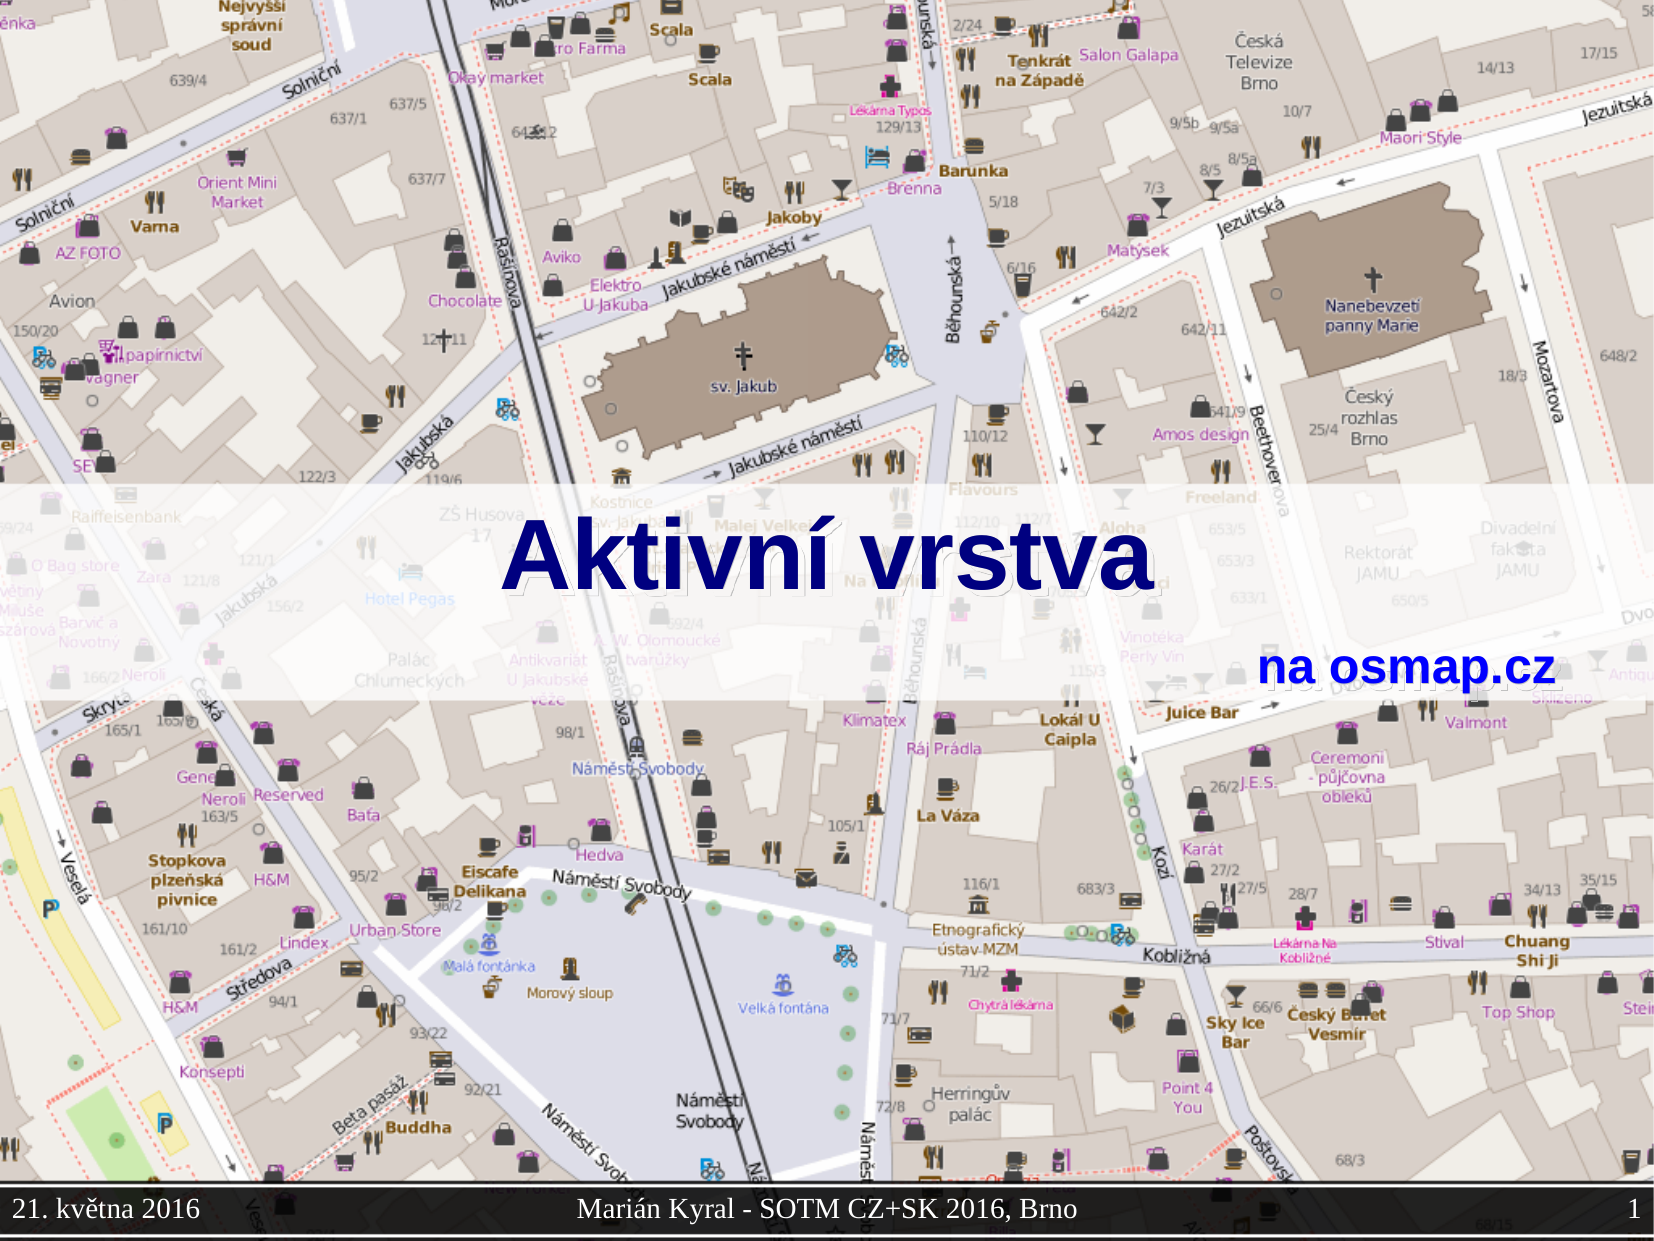

# Aktivní vrstva
na osmap.cz
21. května 2016
Marián Kyral - SOTM CZ+SK 2016, Brno
1